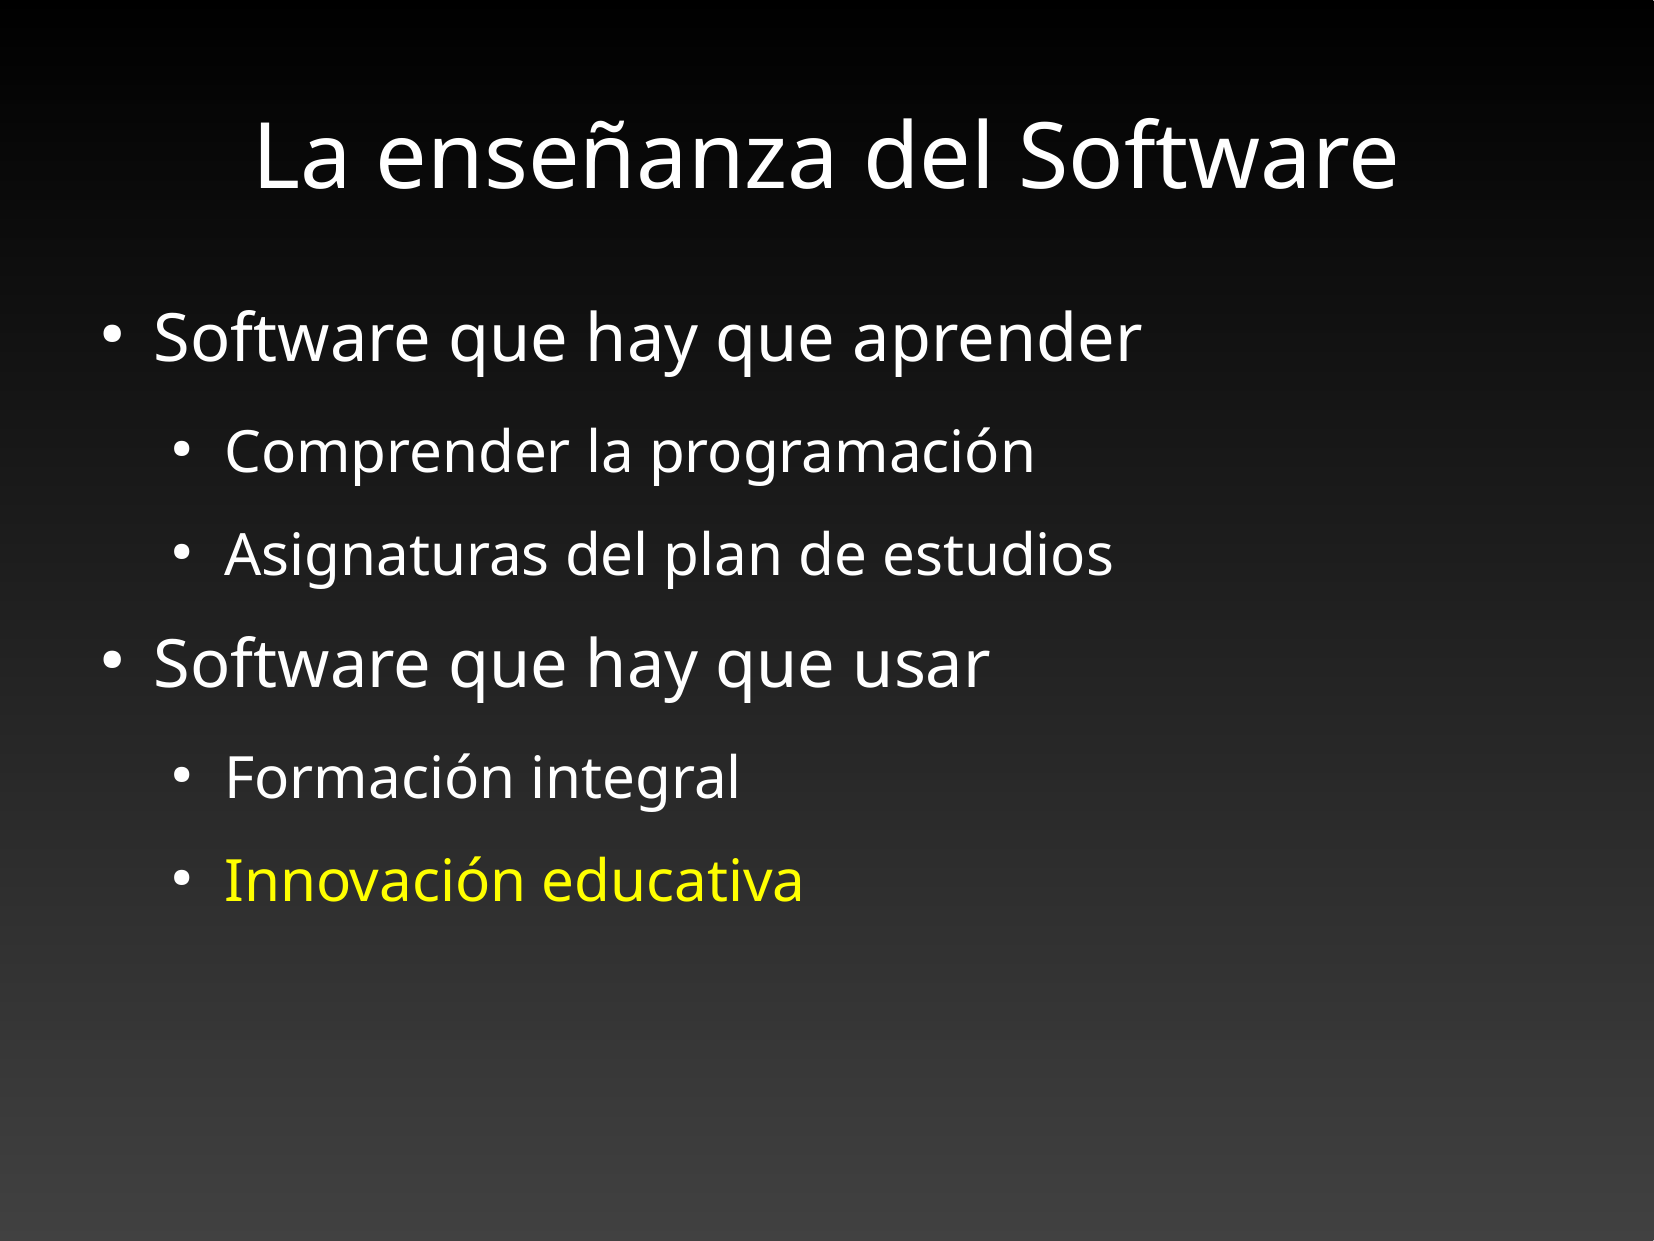

# La enseñanza del Software
Software que hay que aprender
Comprender la programación
Asignaturas del plan de estudios
Software que hay que usar
Formación integral
Innovación educativa